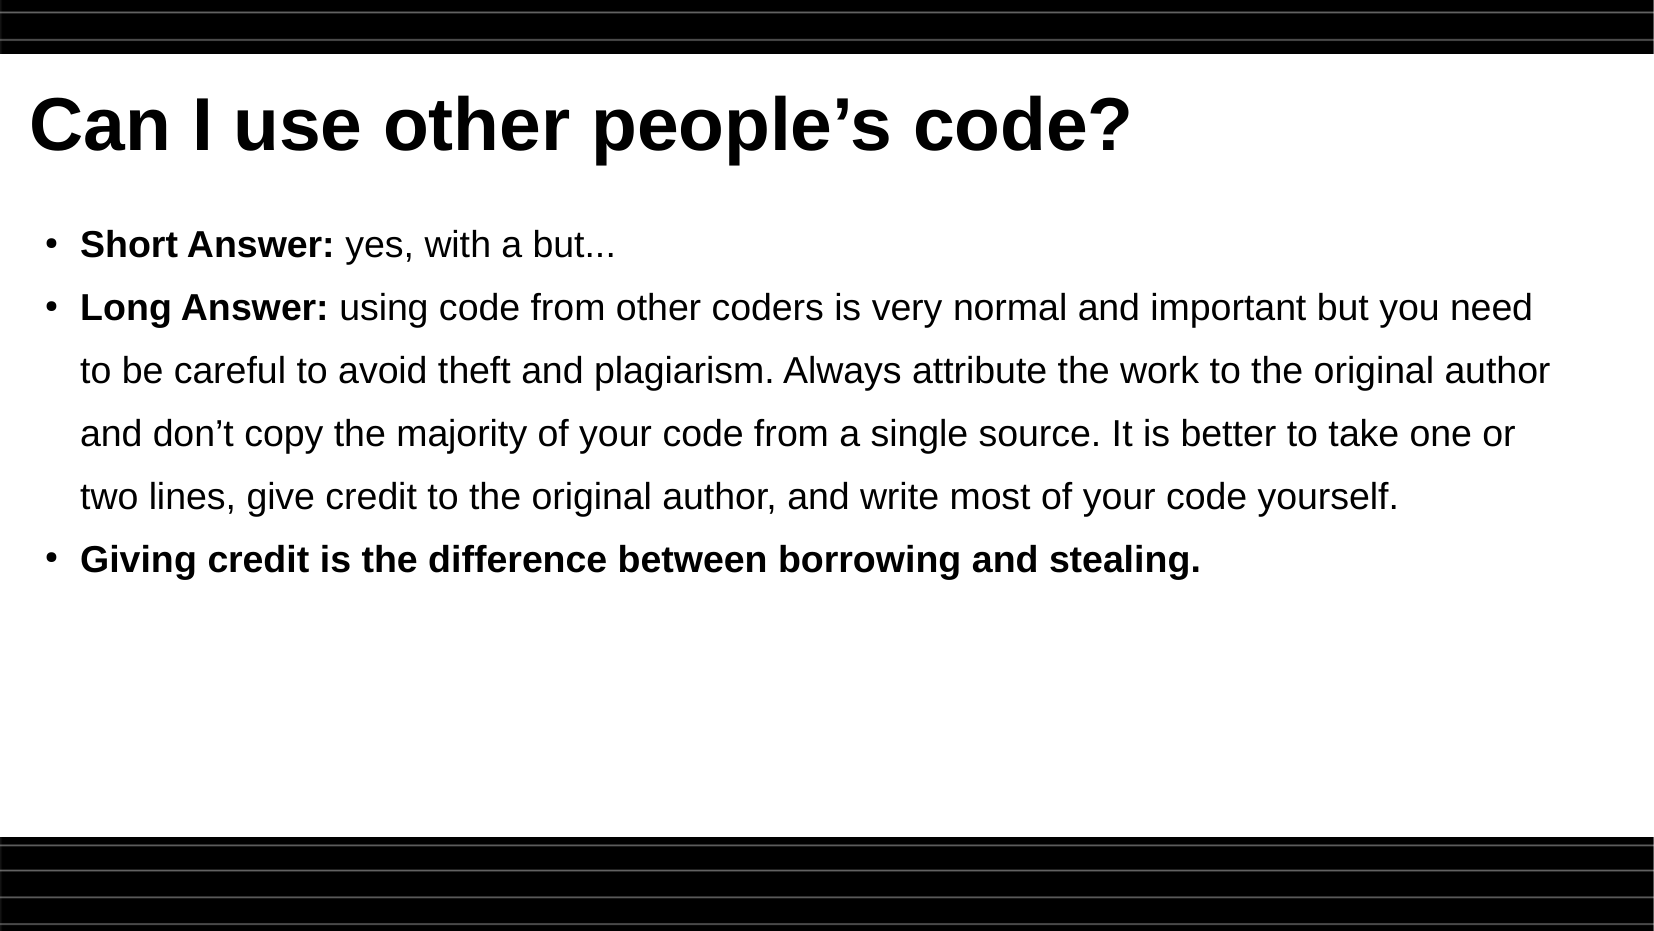

Can I use other people’s code?
Short Answer: yes, with a but...
Long Answer: using code from other coders is very normal and important but you need to be careful to avoid theft and plagiarism. Always attribute the work to the original author and don’t copy the majority of your code from a single source. It is better to take one or two lines, give credit to the original author, and write most of your code yourself.
Giving credit is the difference between borrowing and stealing.